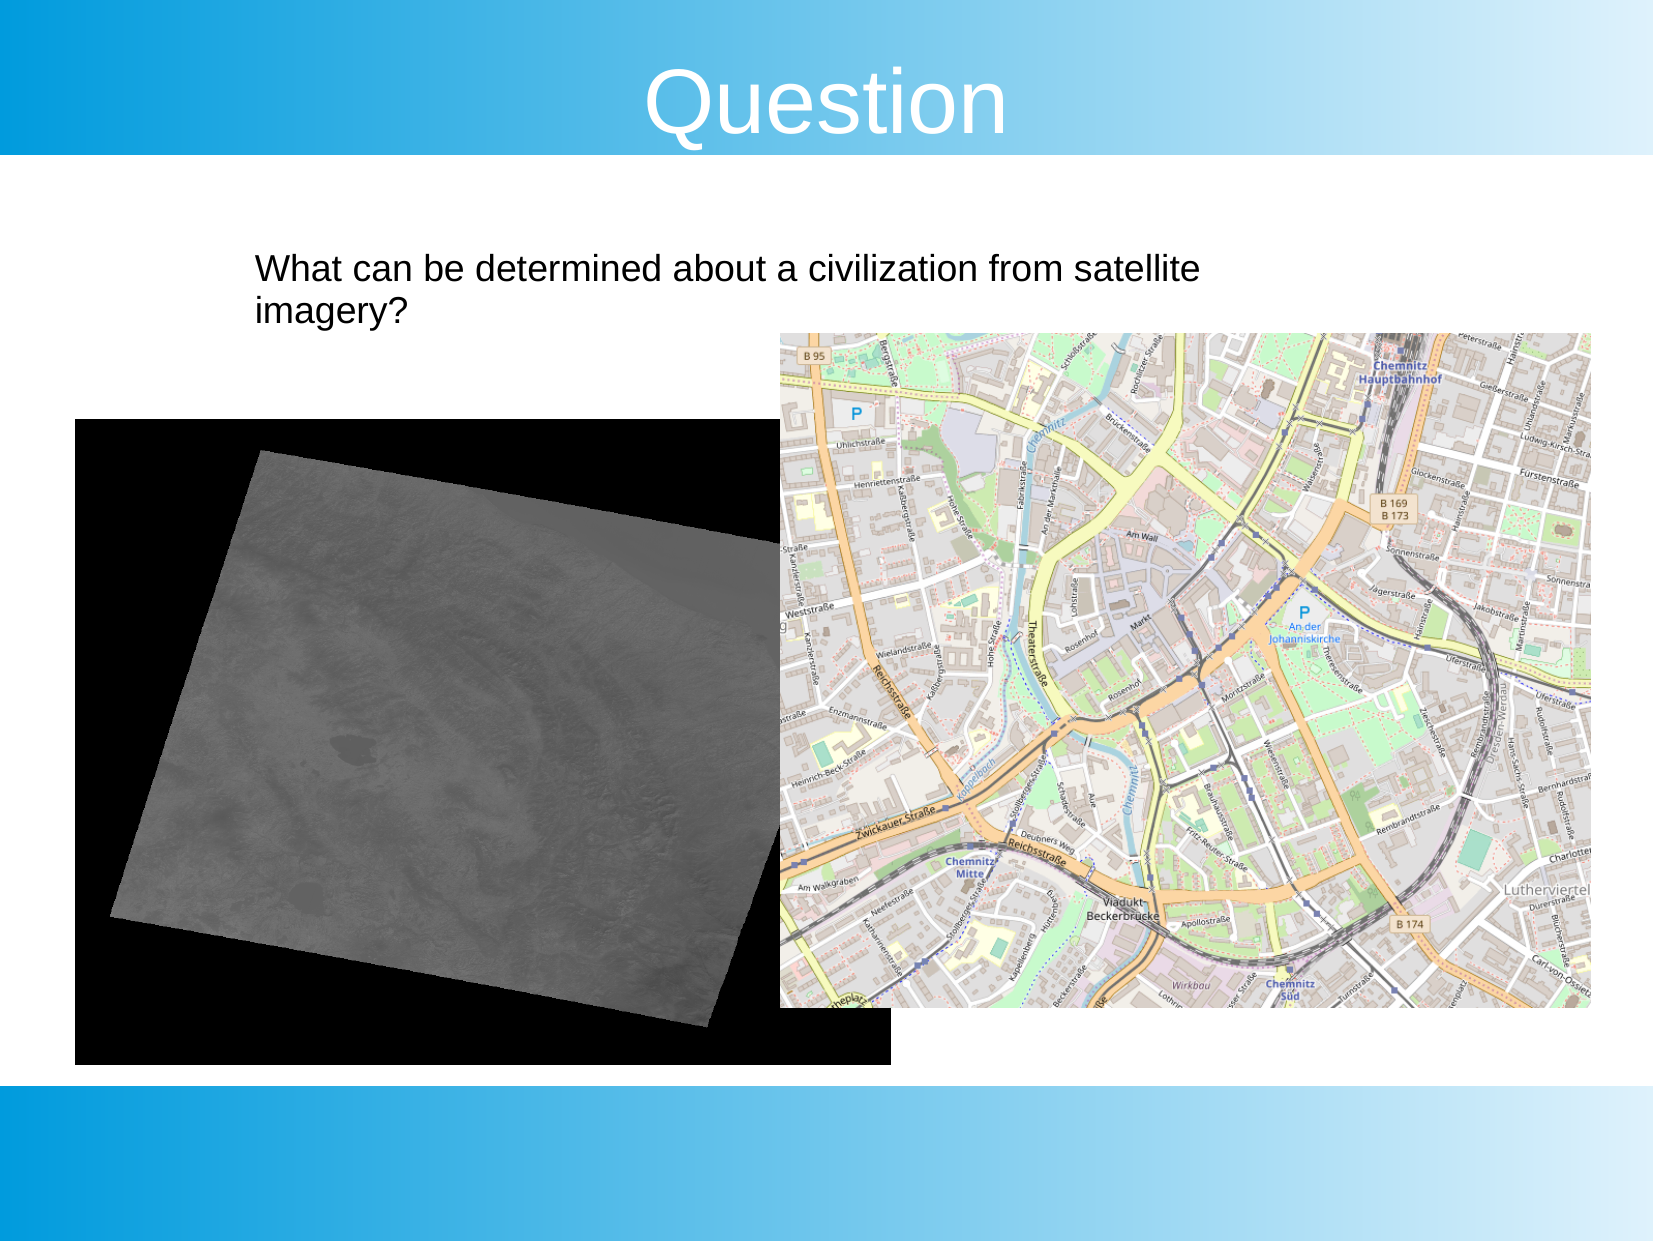

# Question
What can be determined about a civilization from satellite imagery?